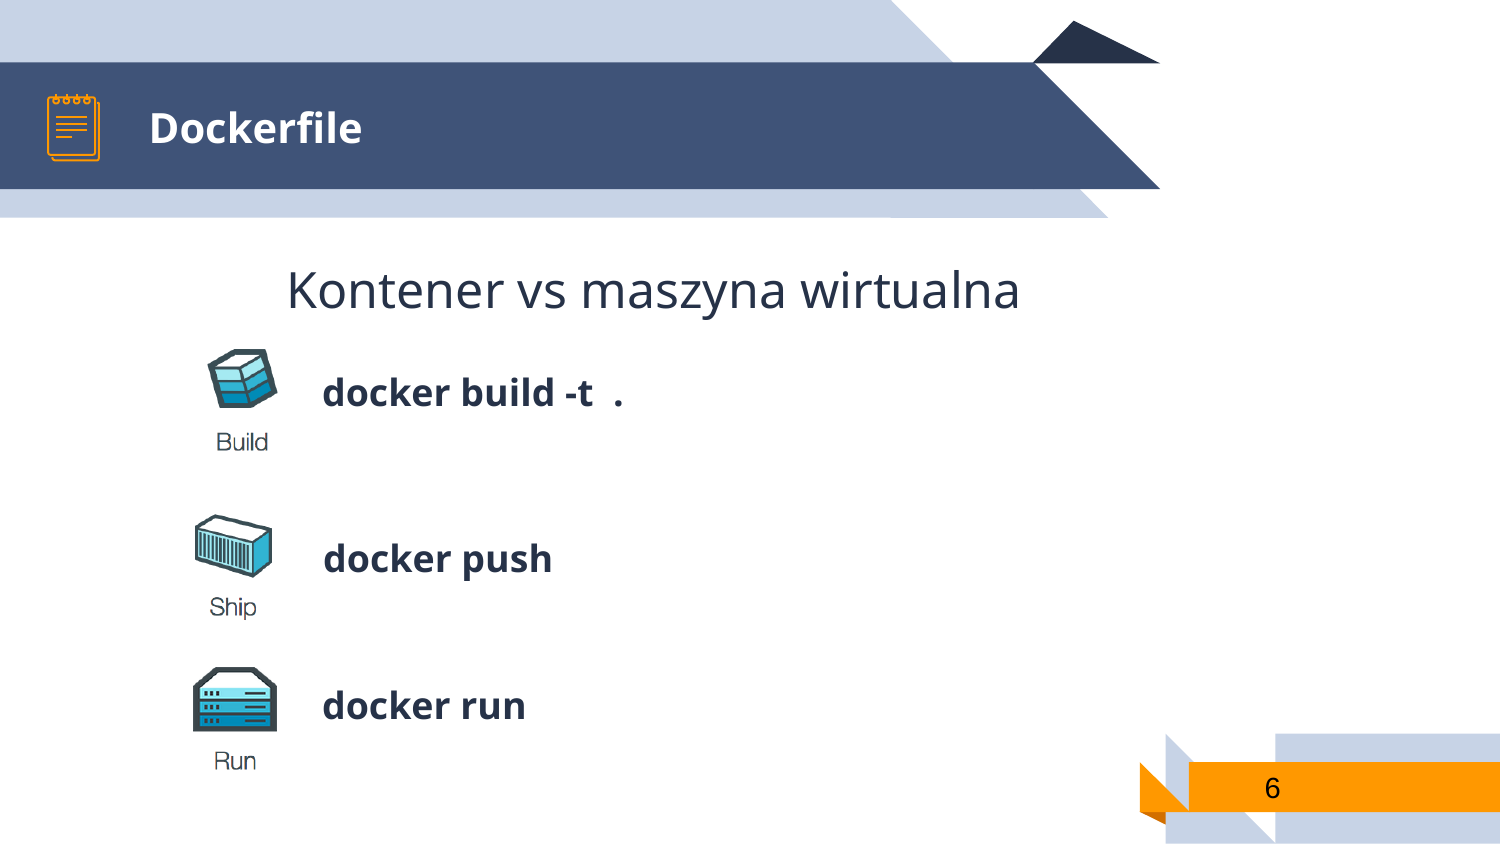

# Dockerfile
Kontener vs maszyna wirtualna
docker build -t .
docker push
docker run